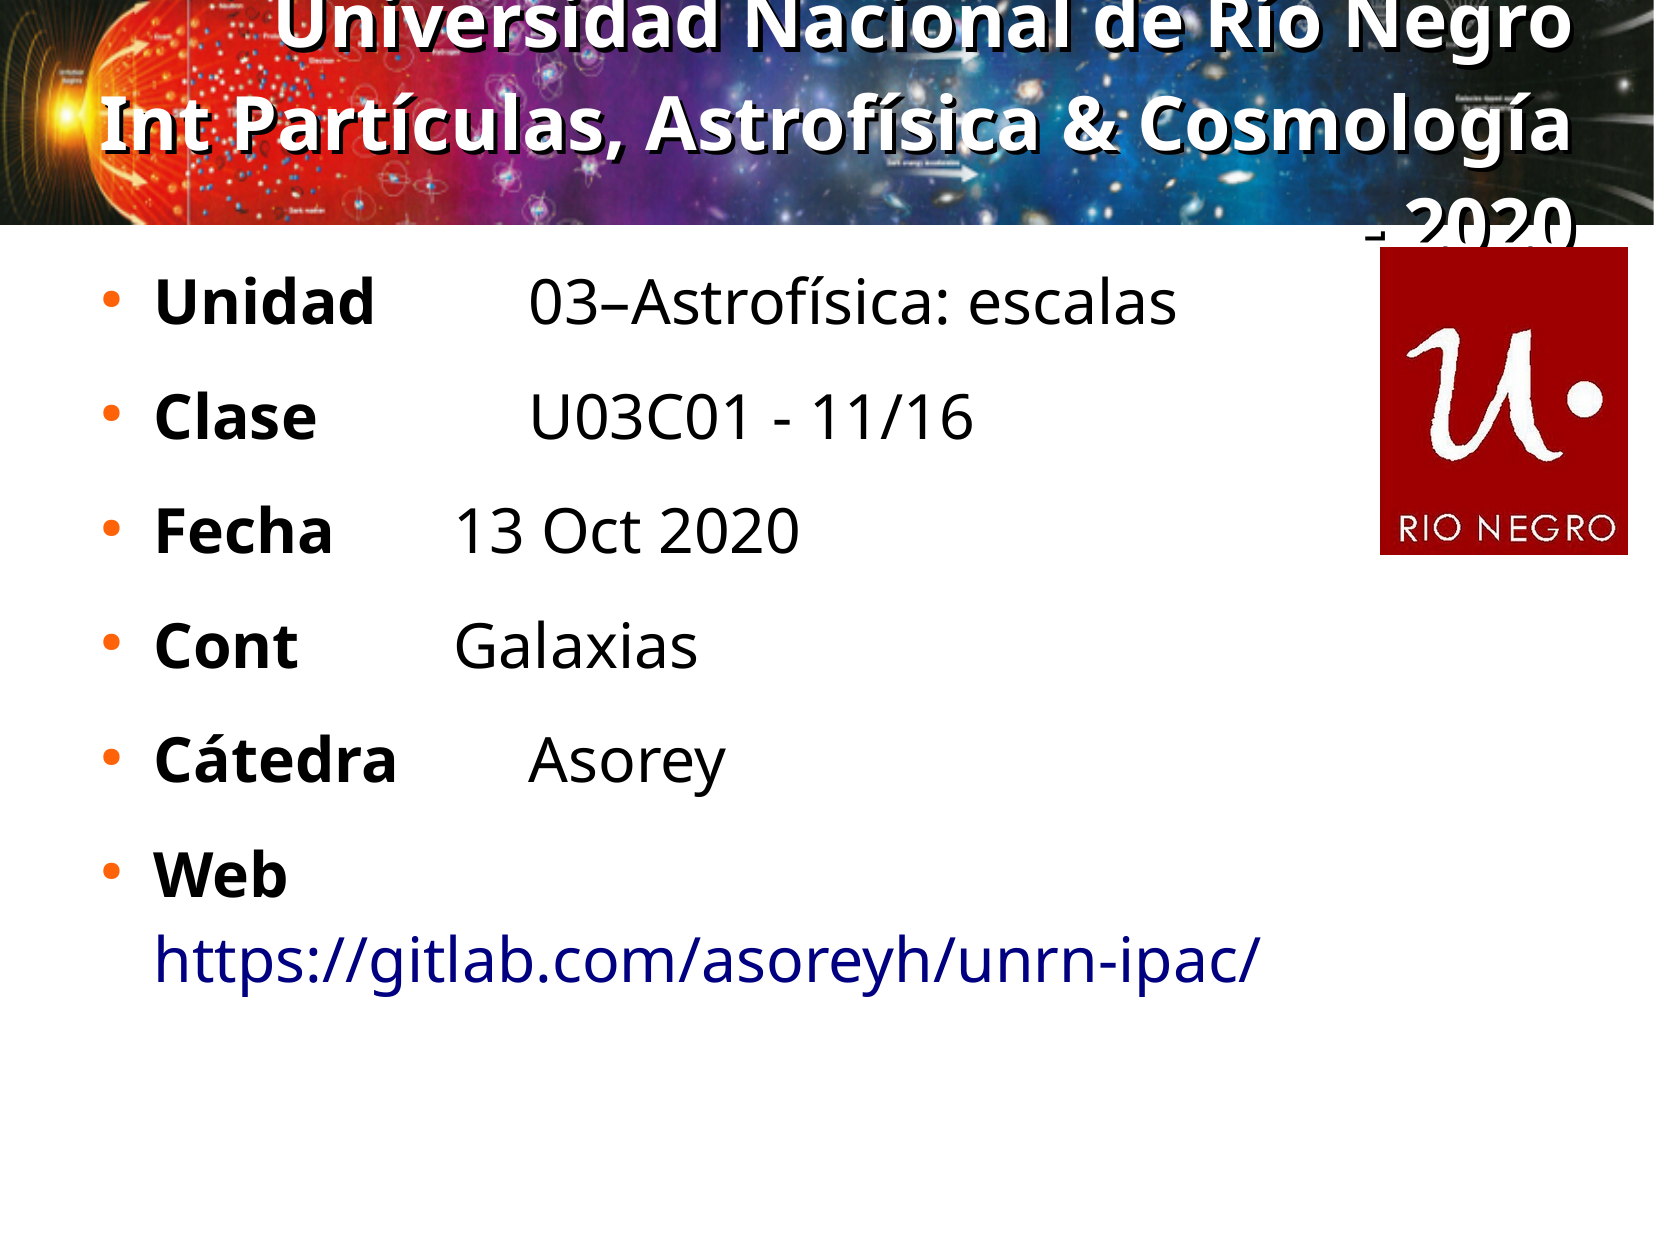

# Universidad Nacional de Río Negro Int Partículas, Astrofísica & Cosmología - 2020
Unidad 		03–Astrofísica: escalas
Clase			U03C01 - 11/16
Fecha		13 Oct 2020
Cont			Galaxias
Cátedra		Asorey
Web 			https://gitlab.com/asoreyh/unrn-ipac/